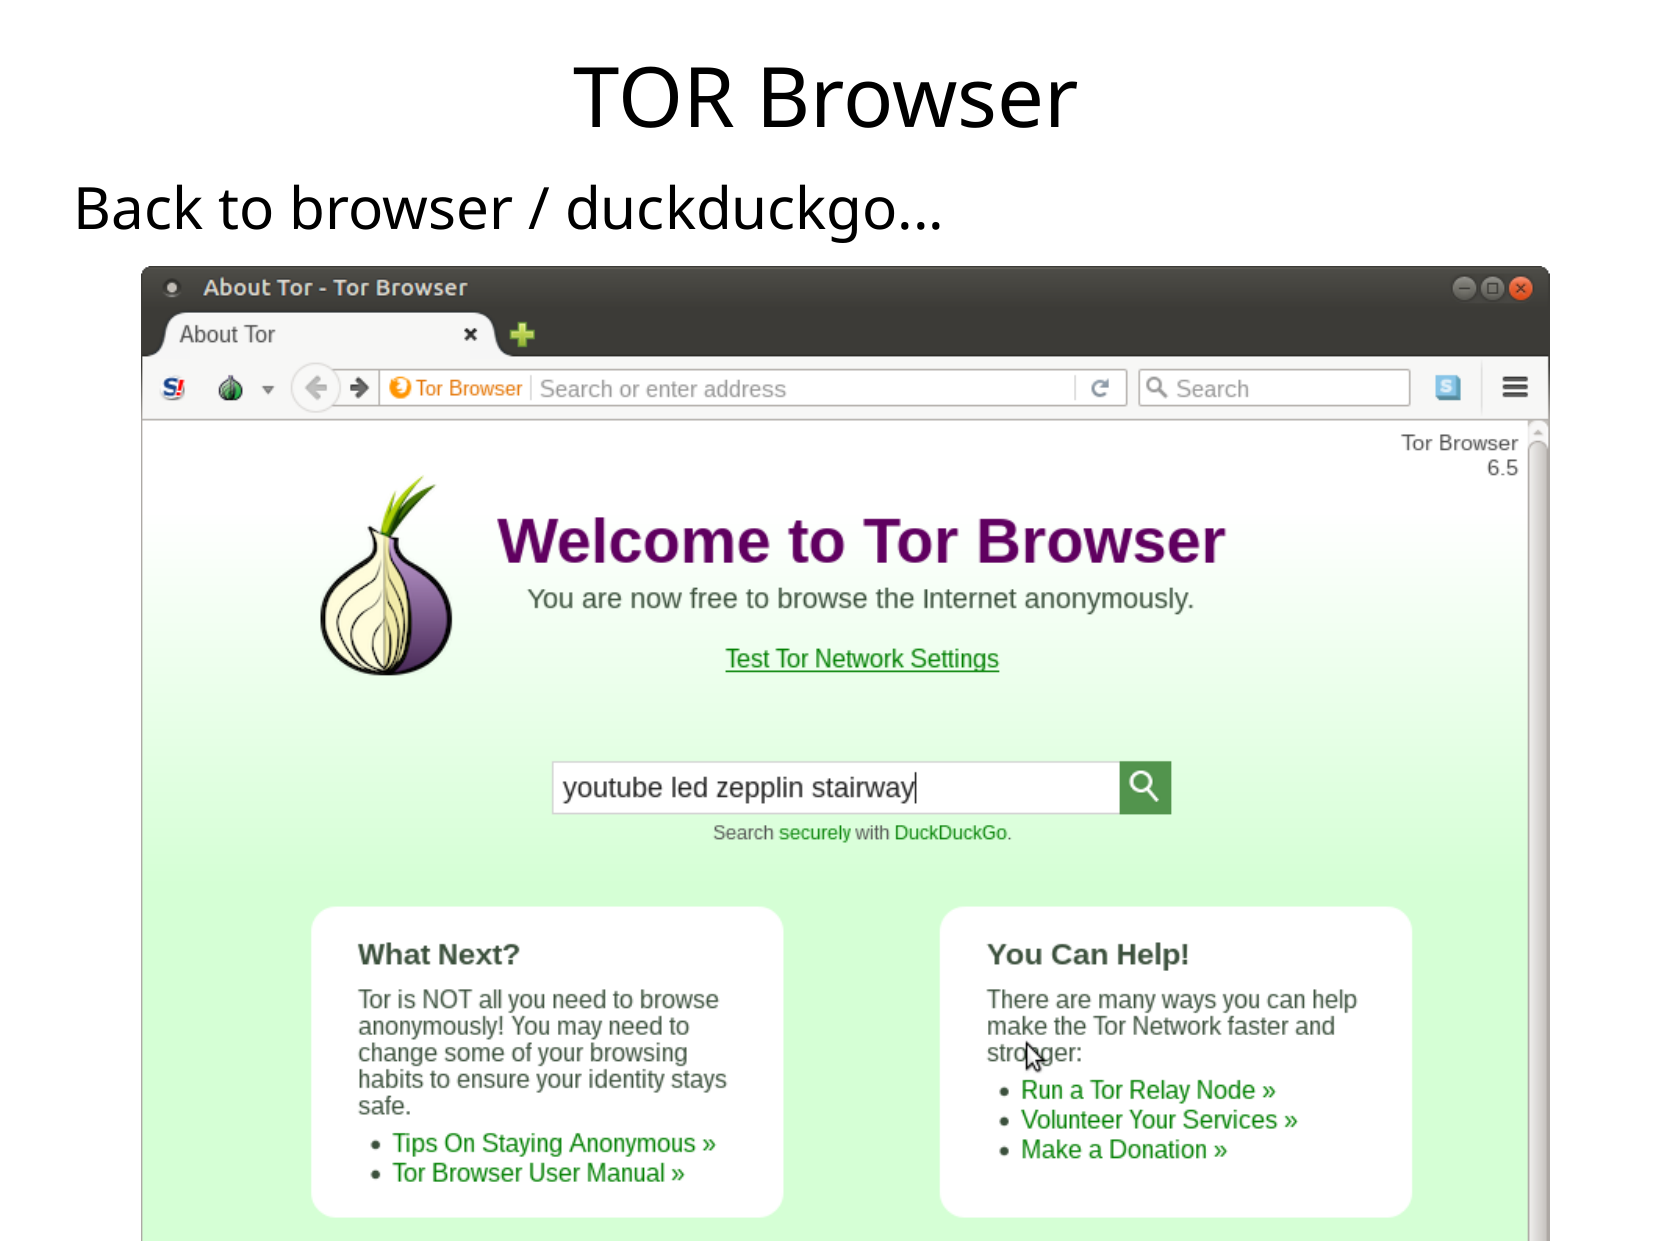

# TOR Browser
Back to browser / duckduckgo...